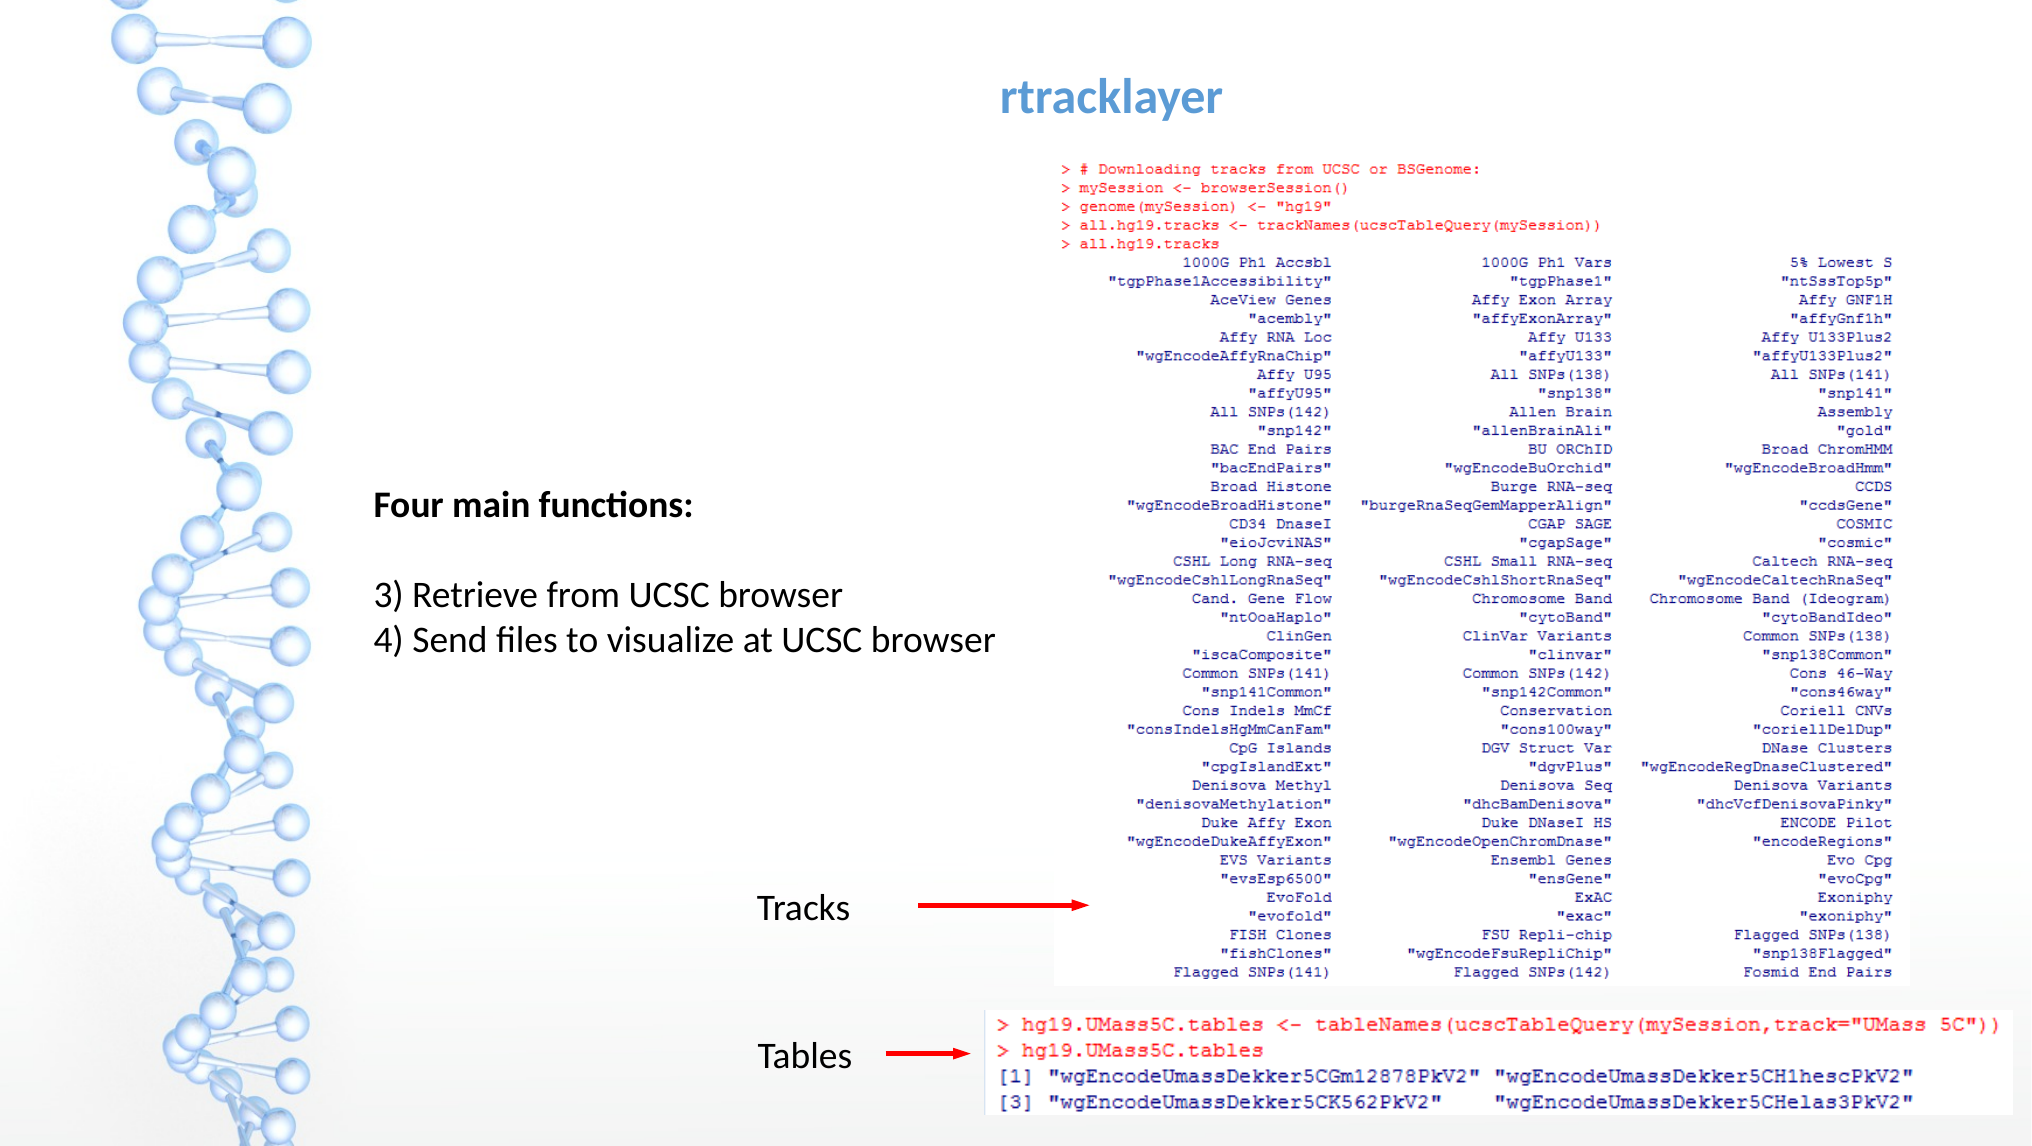

rtracklayer
Four main functions:
3) Retrieve from UCSC browser
4) Send files to visualize at UCSC browser
Tracks
Tables